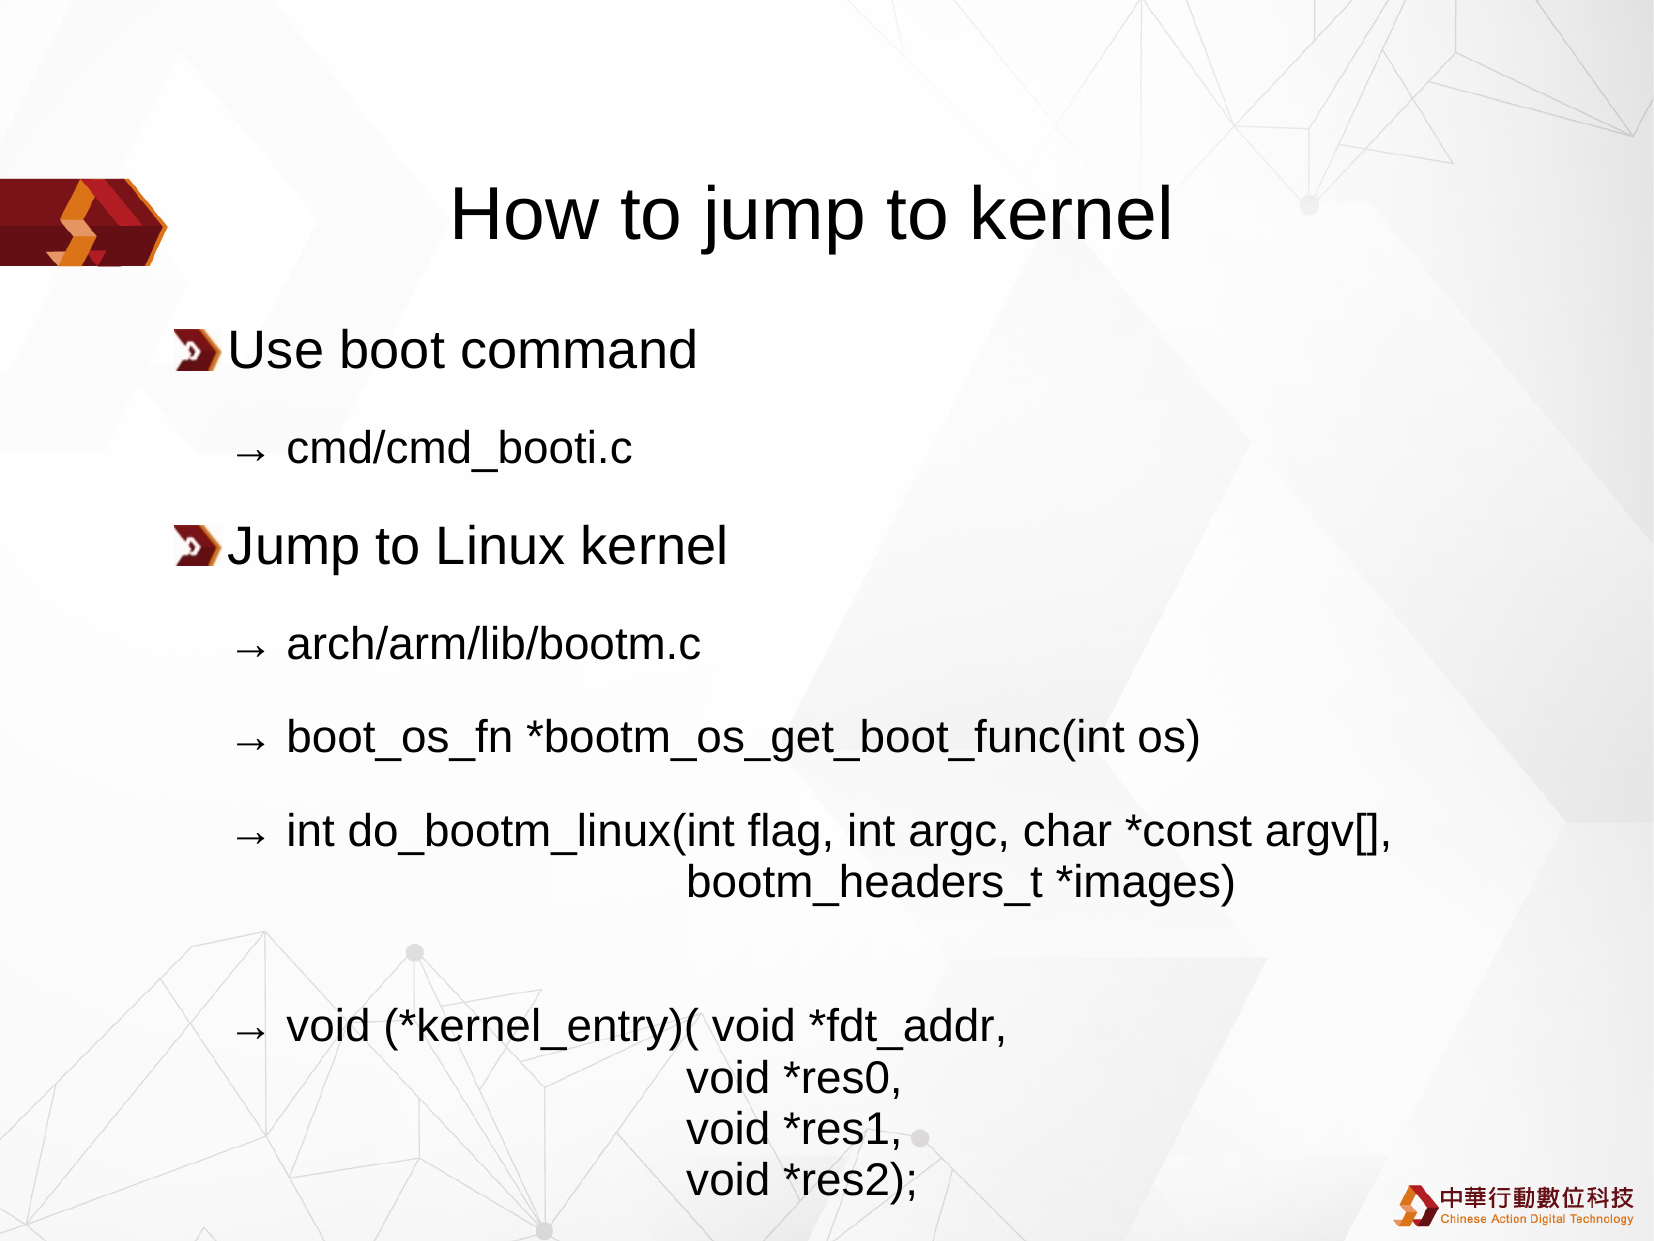

# How to jump to kernel
Use boot command
→ cmd/cmd_booti.c
Jump to Linux kernel
→ arch/arm/lib/bootm.c
→ boot_os_fn *bootm_os_get_boot_func(int os)
→ int do_bootm_linux(int flag, int argc, char *const argv[],
 bootm_headers_t *images)
→ void (*kernel_entry)( void *fdt_addr,
 void *res0,
 void *res1,
 void *res2);